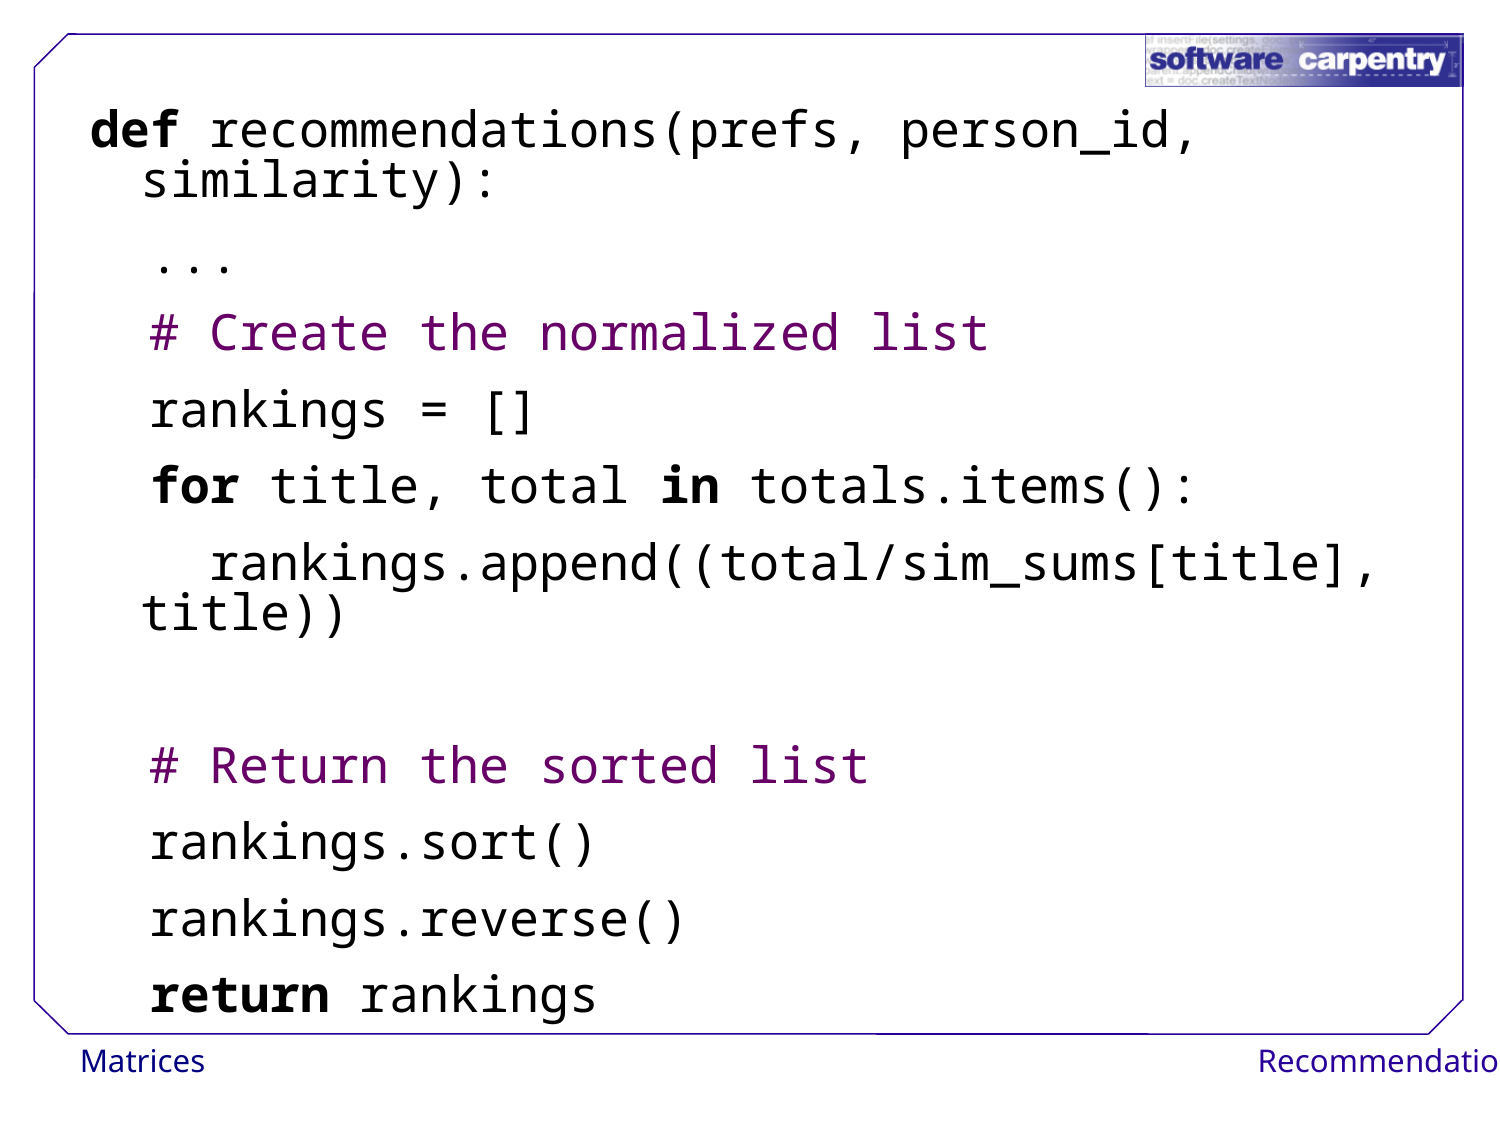

# def recommendations(prefs, person_id, similarity):
 ...
 # Create the normalized list
 rankings = []
 for title, total in totals.items():
 rankings.append((total/sim_sums[title], title))
 # Return the sorted list
 rankings.sort()
 rankings.reverse()
 return rankings